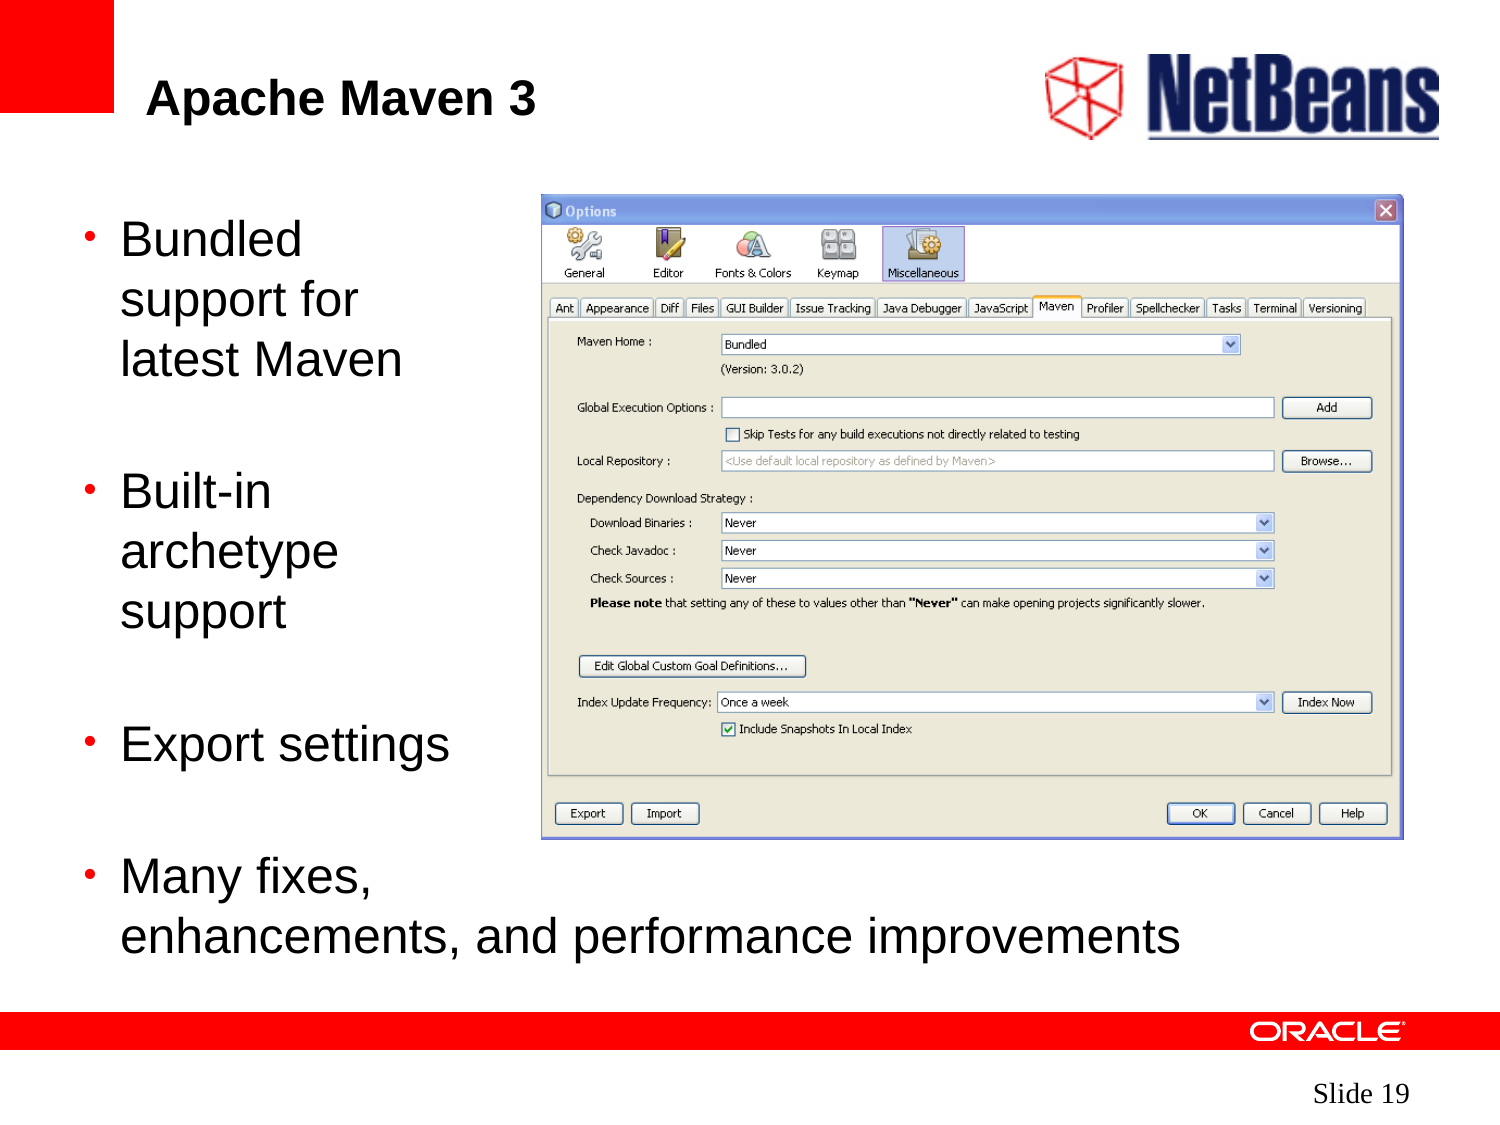

# Apache Maven 3
Bundled
support for
latest Maven
Built-in
archetype
support
Export settings
Many fixes,
enhancements, and performance improvements